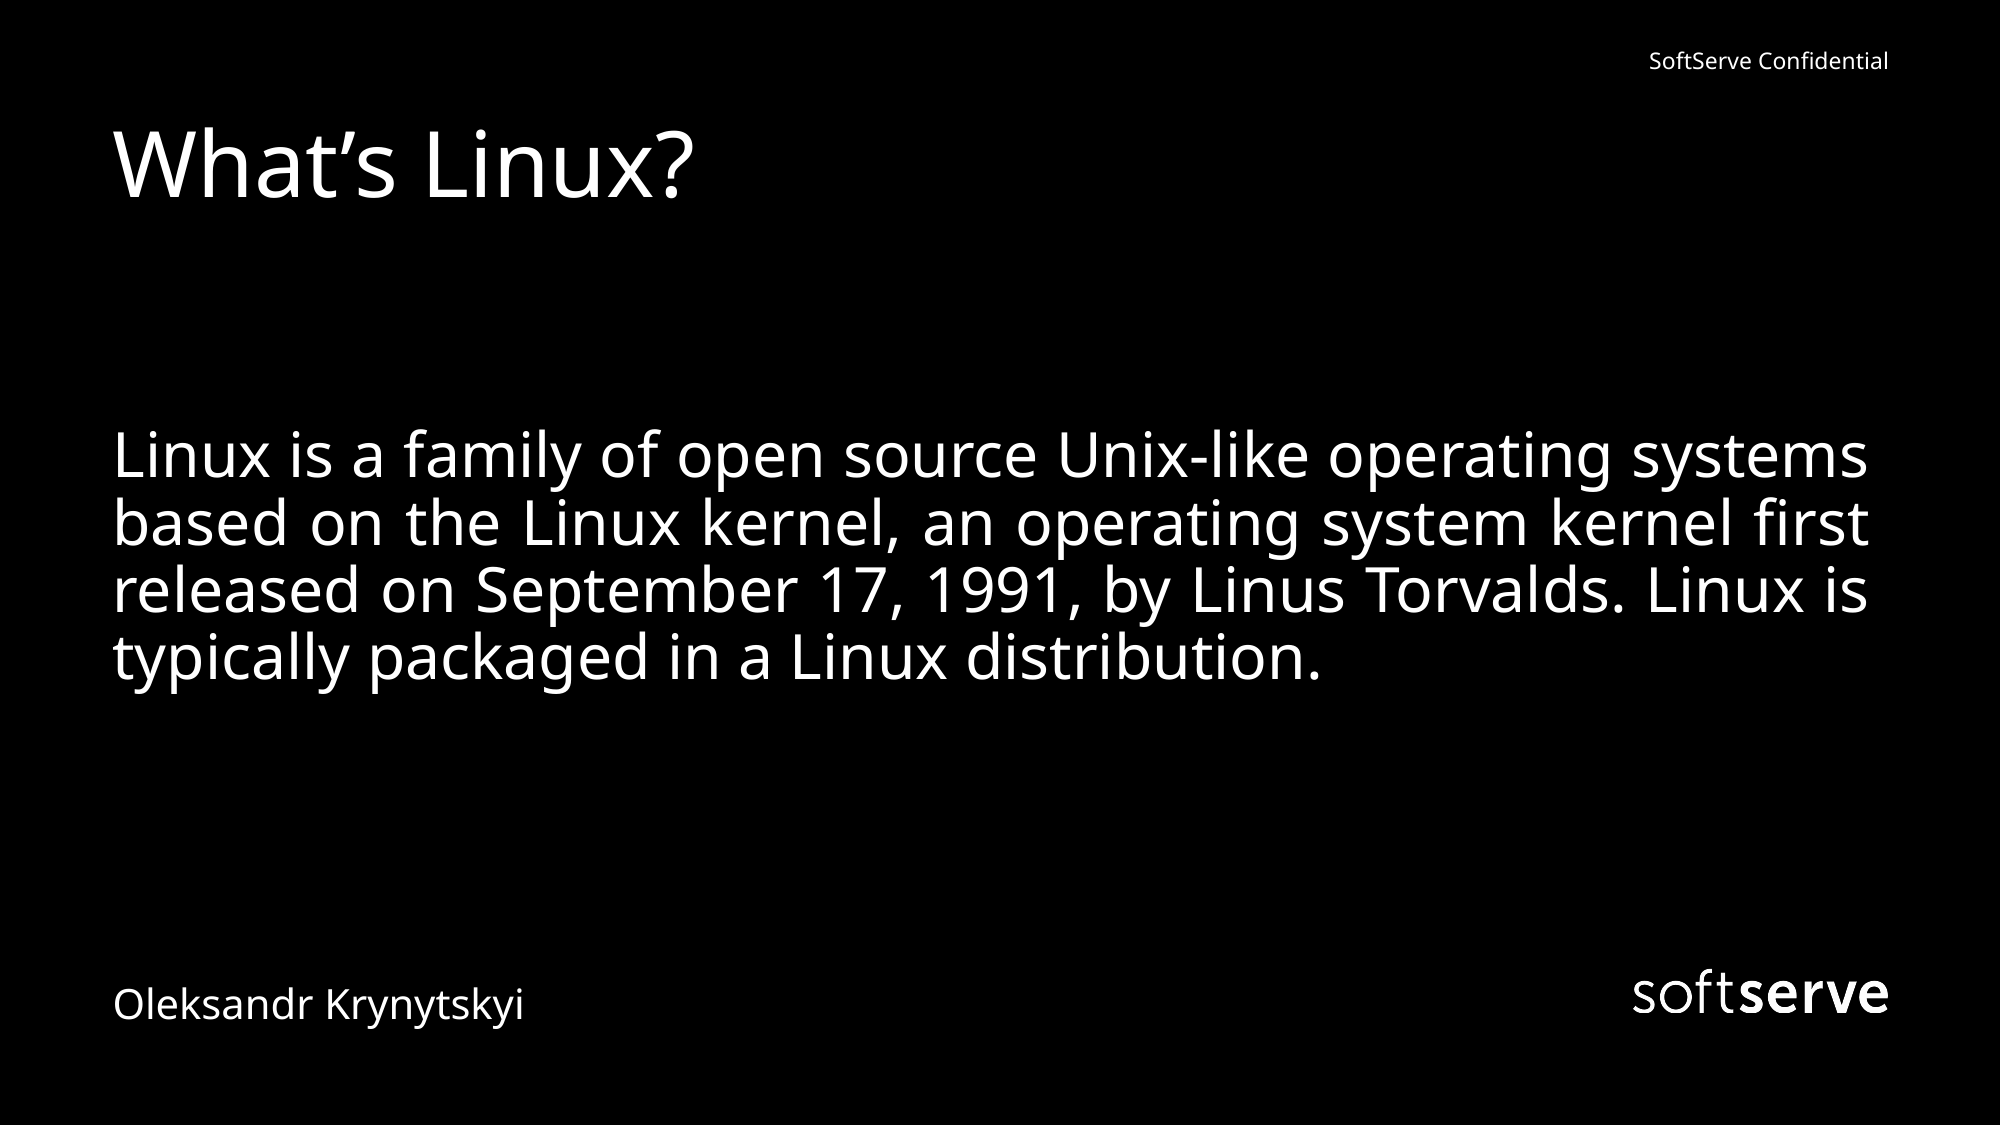

# What’s Linux?
Linux is a family of open source Unix-like operating systems based on the Linux kernel, an operating system kernel first released on September 17, 1991, by Linus Torvalds. Linux is typically packaged in a Linux distribution.
Oleksandr Krynytskyi